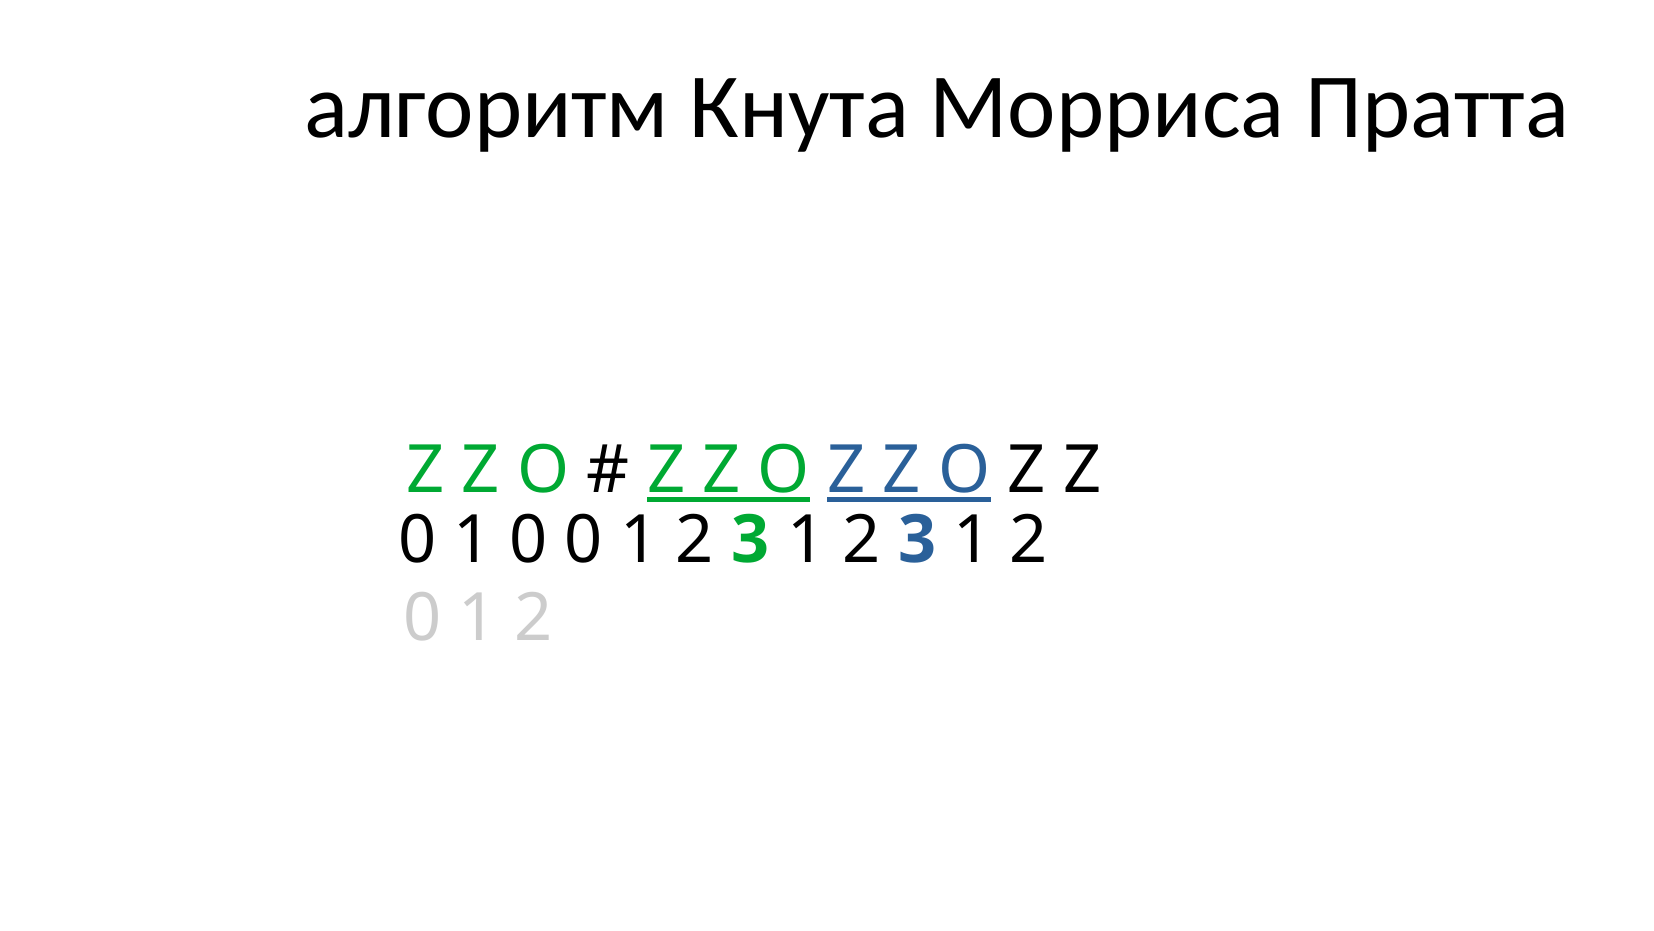

# алгоритм Кнута Морриса Пратта
Z Z O # Z Z O Z Z O Z Z
0 1 0 0 1 2 3 1 2 3 1 2
0 1 2